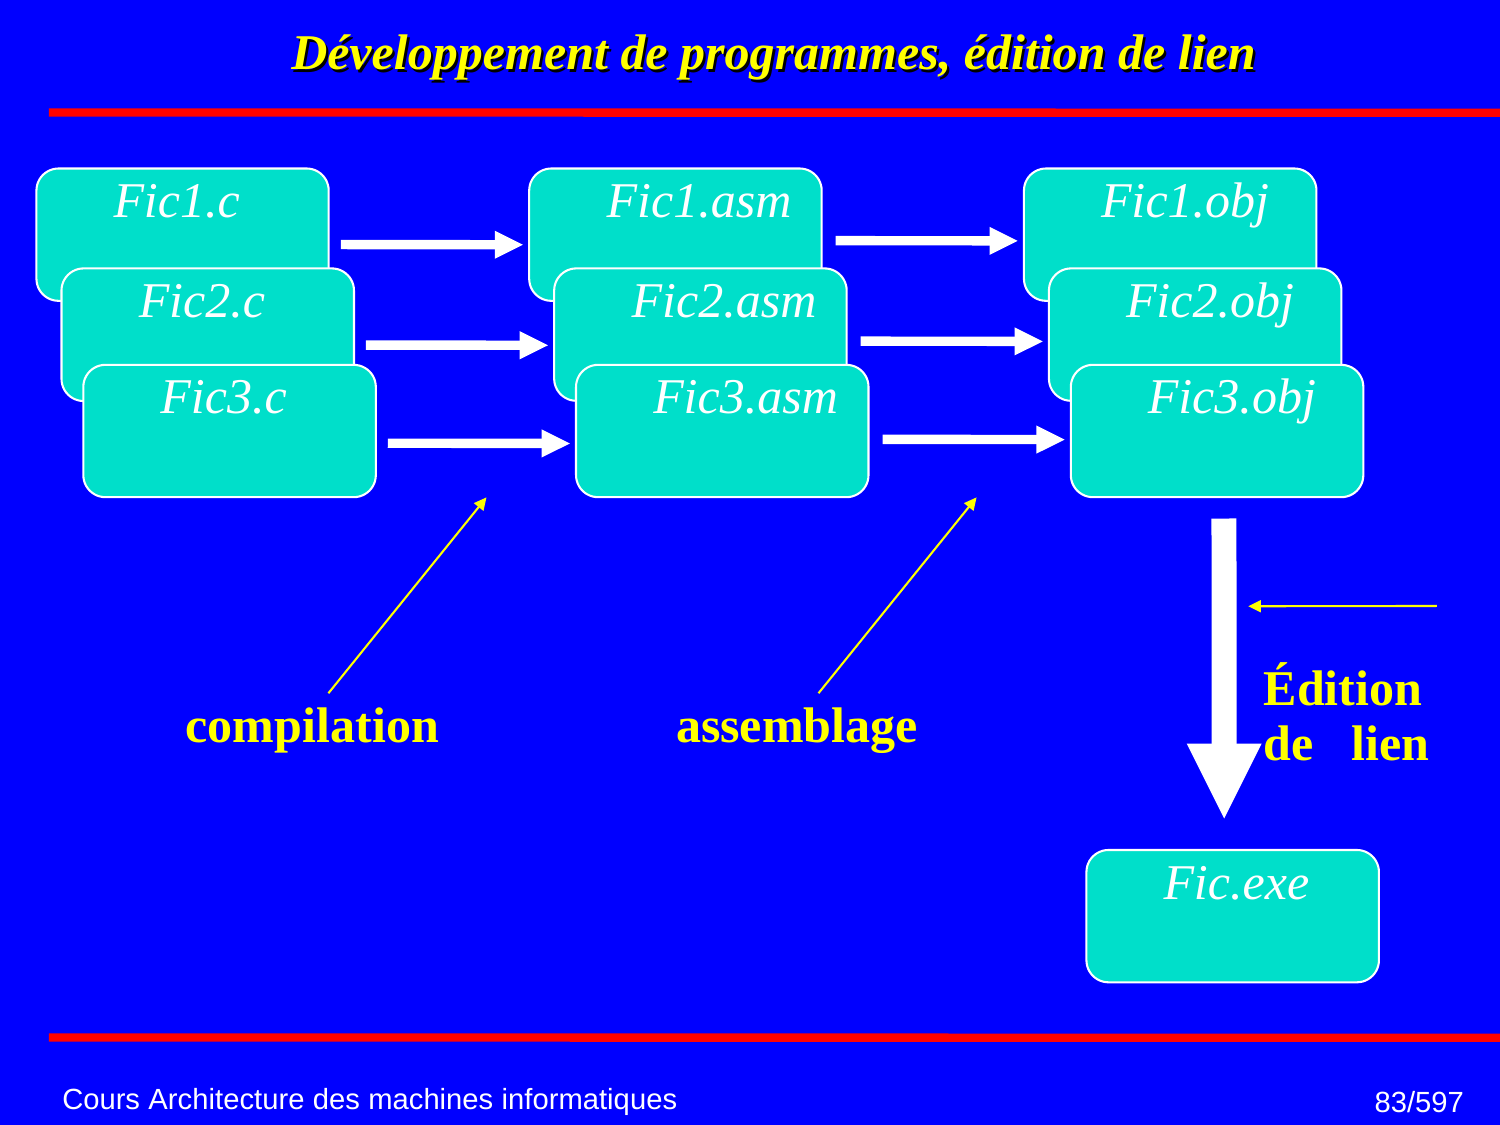

# Développement de programmes, édition de lien
Fic1.c
Fic2.c
Fic3.c
Fic1.asm
Fic1.obj
Fic2.asm
Fic2.obj
Fic3.asm
Fic3.obj
compilation
assemblage
Édition
de lien
Fic.exe